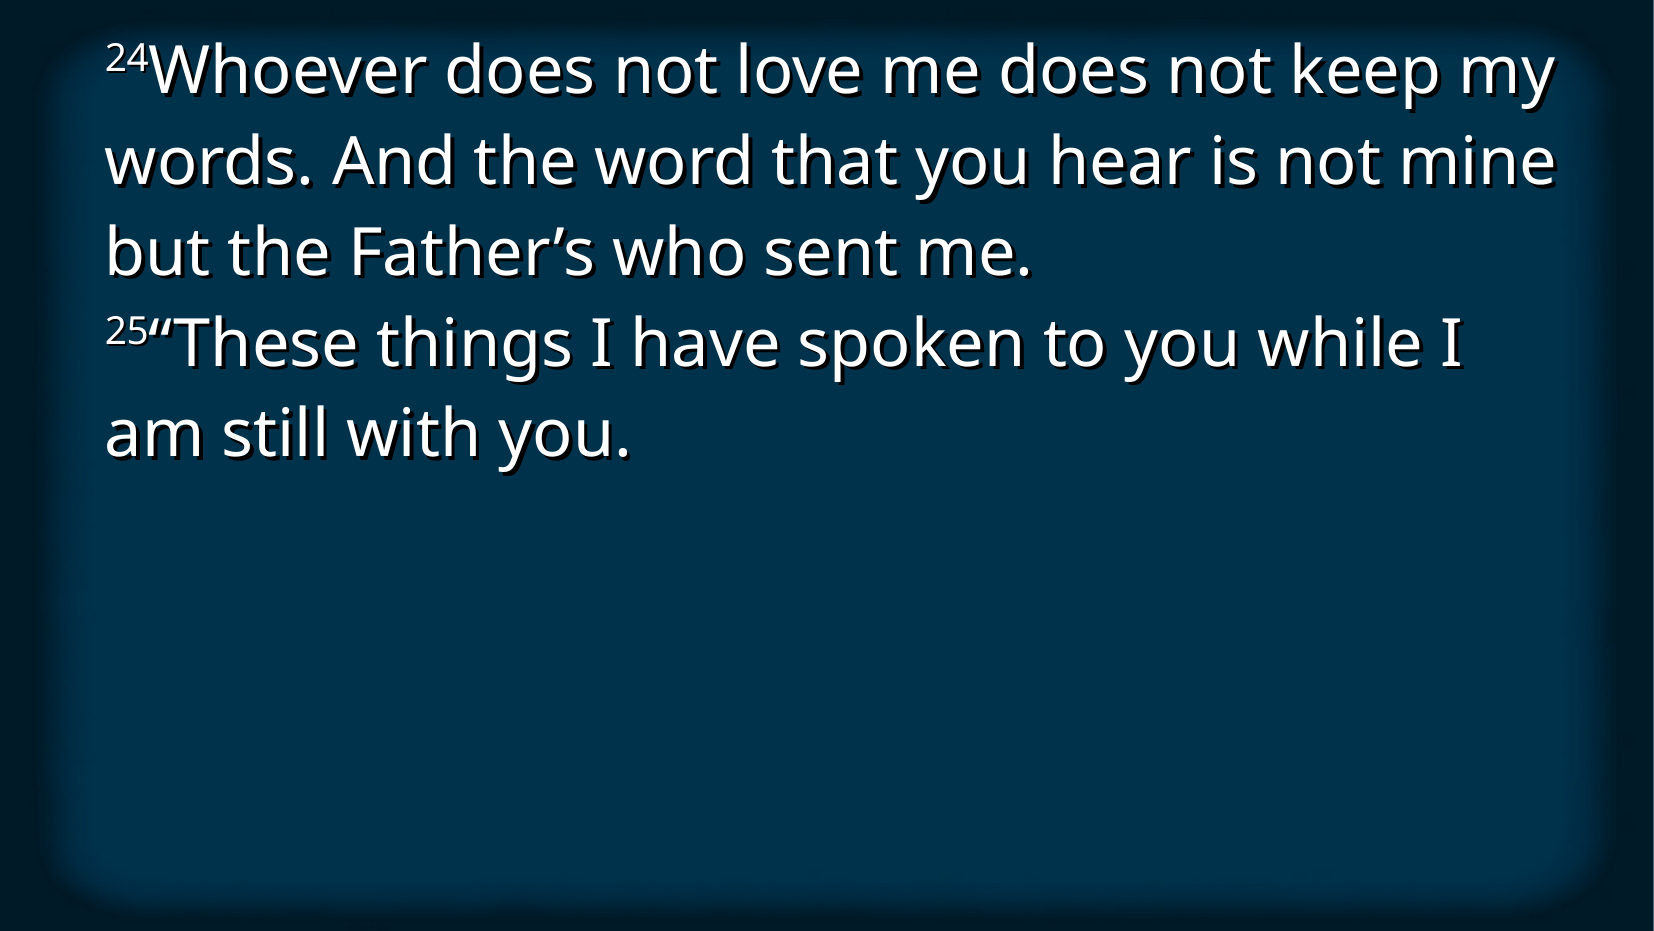

24Whoever does not love me does not keep my words. And the word that you hear is not mine but the Father’s who sent me.
25“These things I have spoken to you while I am still with you.